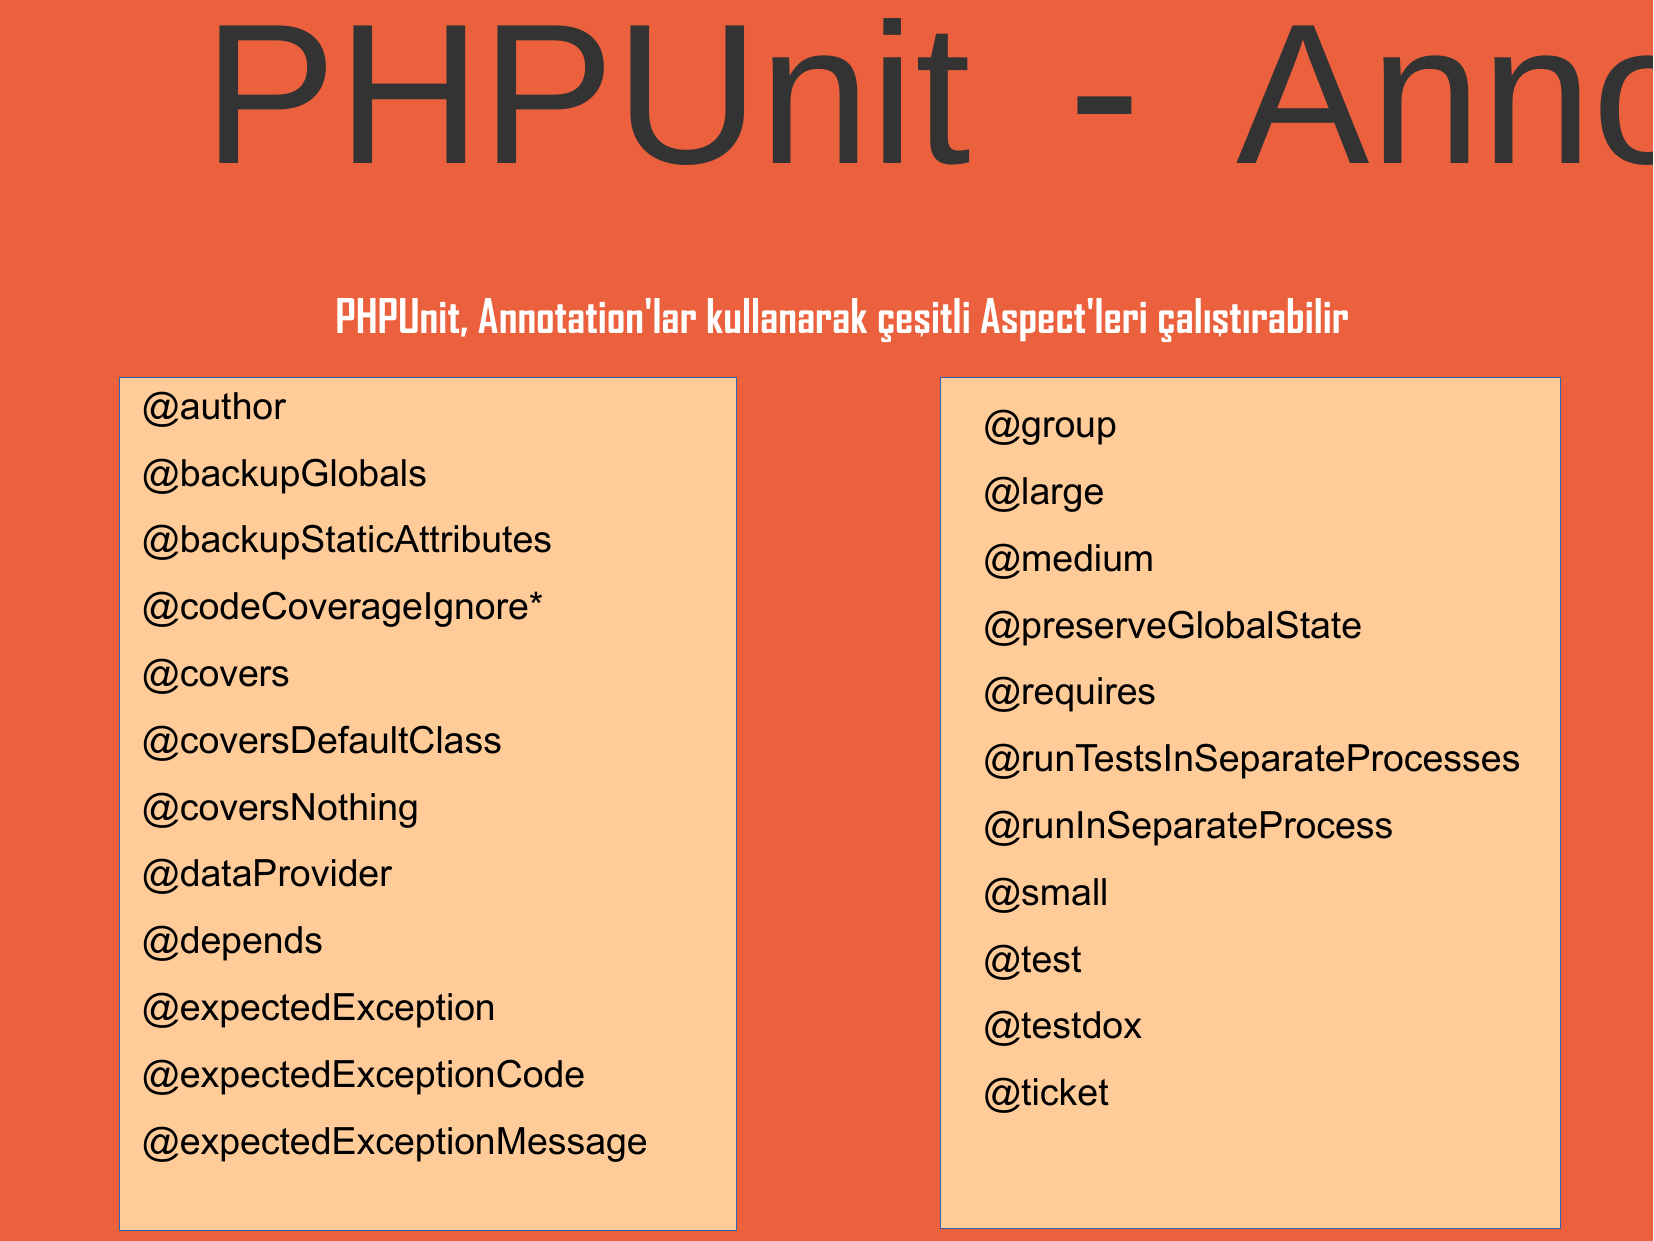

PHPUnit - Annotations
PHPUnit, Annotation'lar kullanarak çeşitli Aspect'leri çalıştırabilir
@author
@backupGlobals
@backupStaticAttributes
@codeCoverageIgnore*
@covers
@coversDefaultClass
@coversNothing
@dataProvider
@depends
@expectedException
@expectedExceptionCode
@expectedExceptionMessage
@group
@large
@medium
@preserveGlobalState
@requires
@runTestsInSeparateProcesses
@runInSeparateProcess
@small
@test
@testdox
@ticket